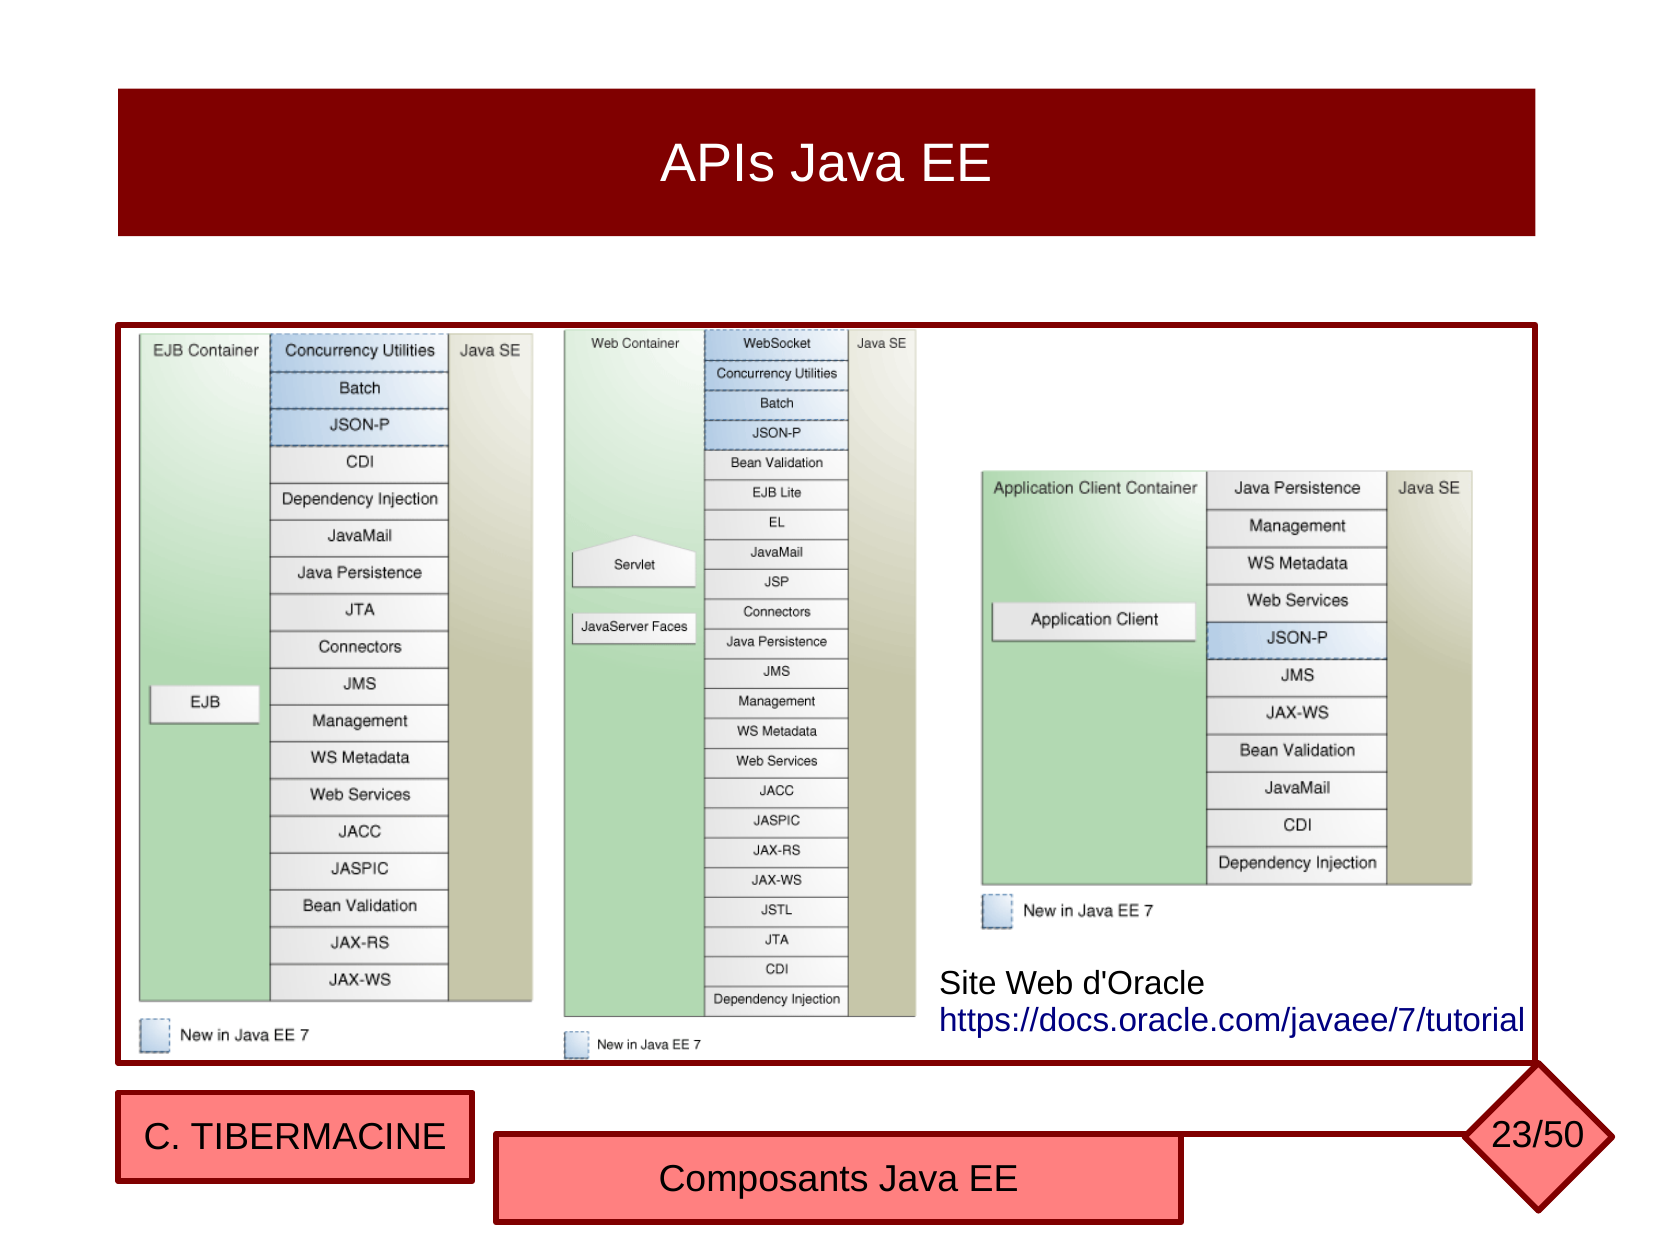

APIs Java EE
											Site Web d'Oracle
											https://docs.oracle.com/javaee/7/tutorial
C. TIBERMACINE
Composants Java EE